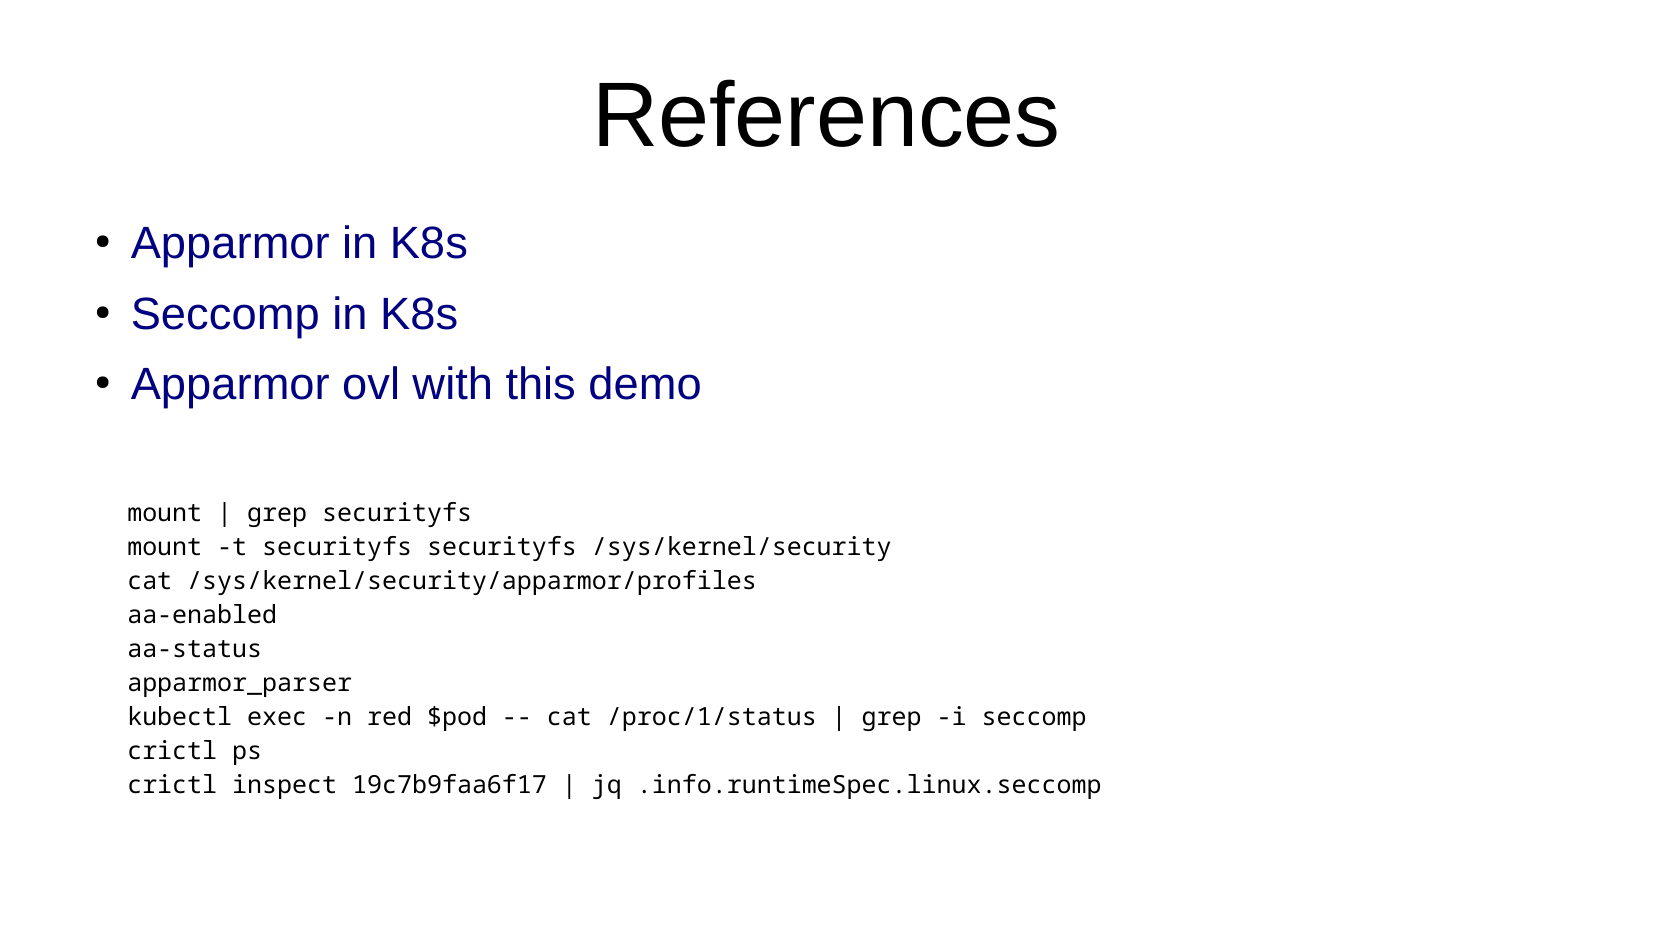

# References
Apparmor in K8s
Seccomp in K8s
Apparmor ovl with this demo
mount | grep securityfs
mount -t securityfs securityfs /sys/kernel/security
cat /sys/kernel/security/apparmor/profiles
aa-enabled
aa-status
apparmor_parser
kubectl exec -n red $pod -- cat /proc/1/status | grep -i seccomp
crictl ps
crictl inspect 19c7b9faa6f17 | jq .info.runtimeSpec.linux.seccomp